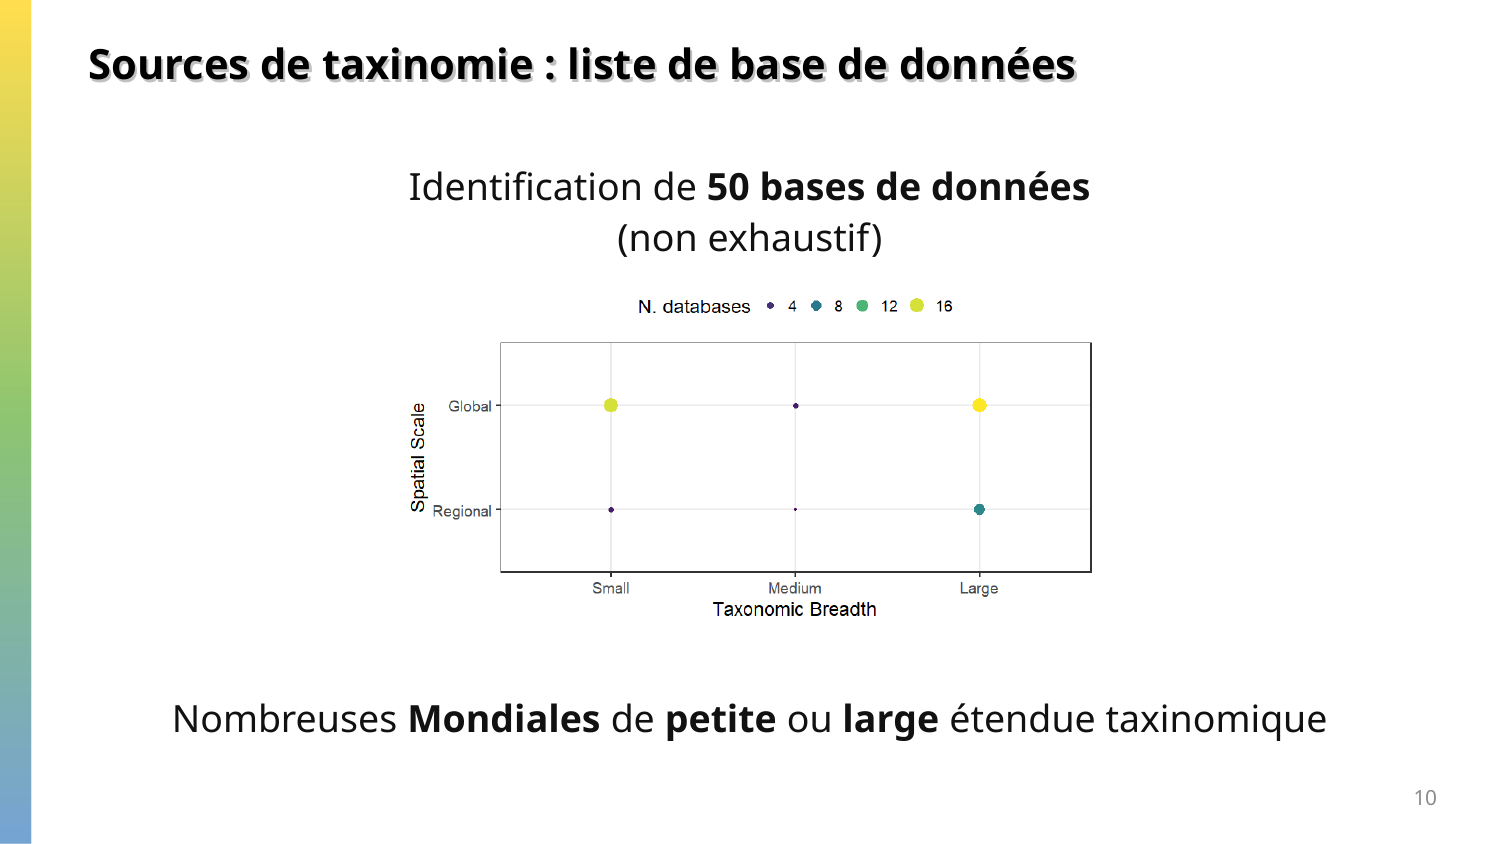

# Sources de taxinomie : liste de base de données
Identification de 50 bases de données
(non exhaustif)
Nombreuses Mondiales de petite ou large étendue taxinomique